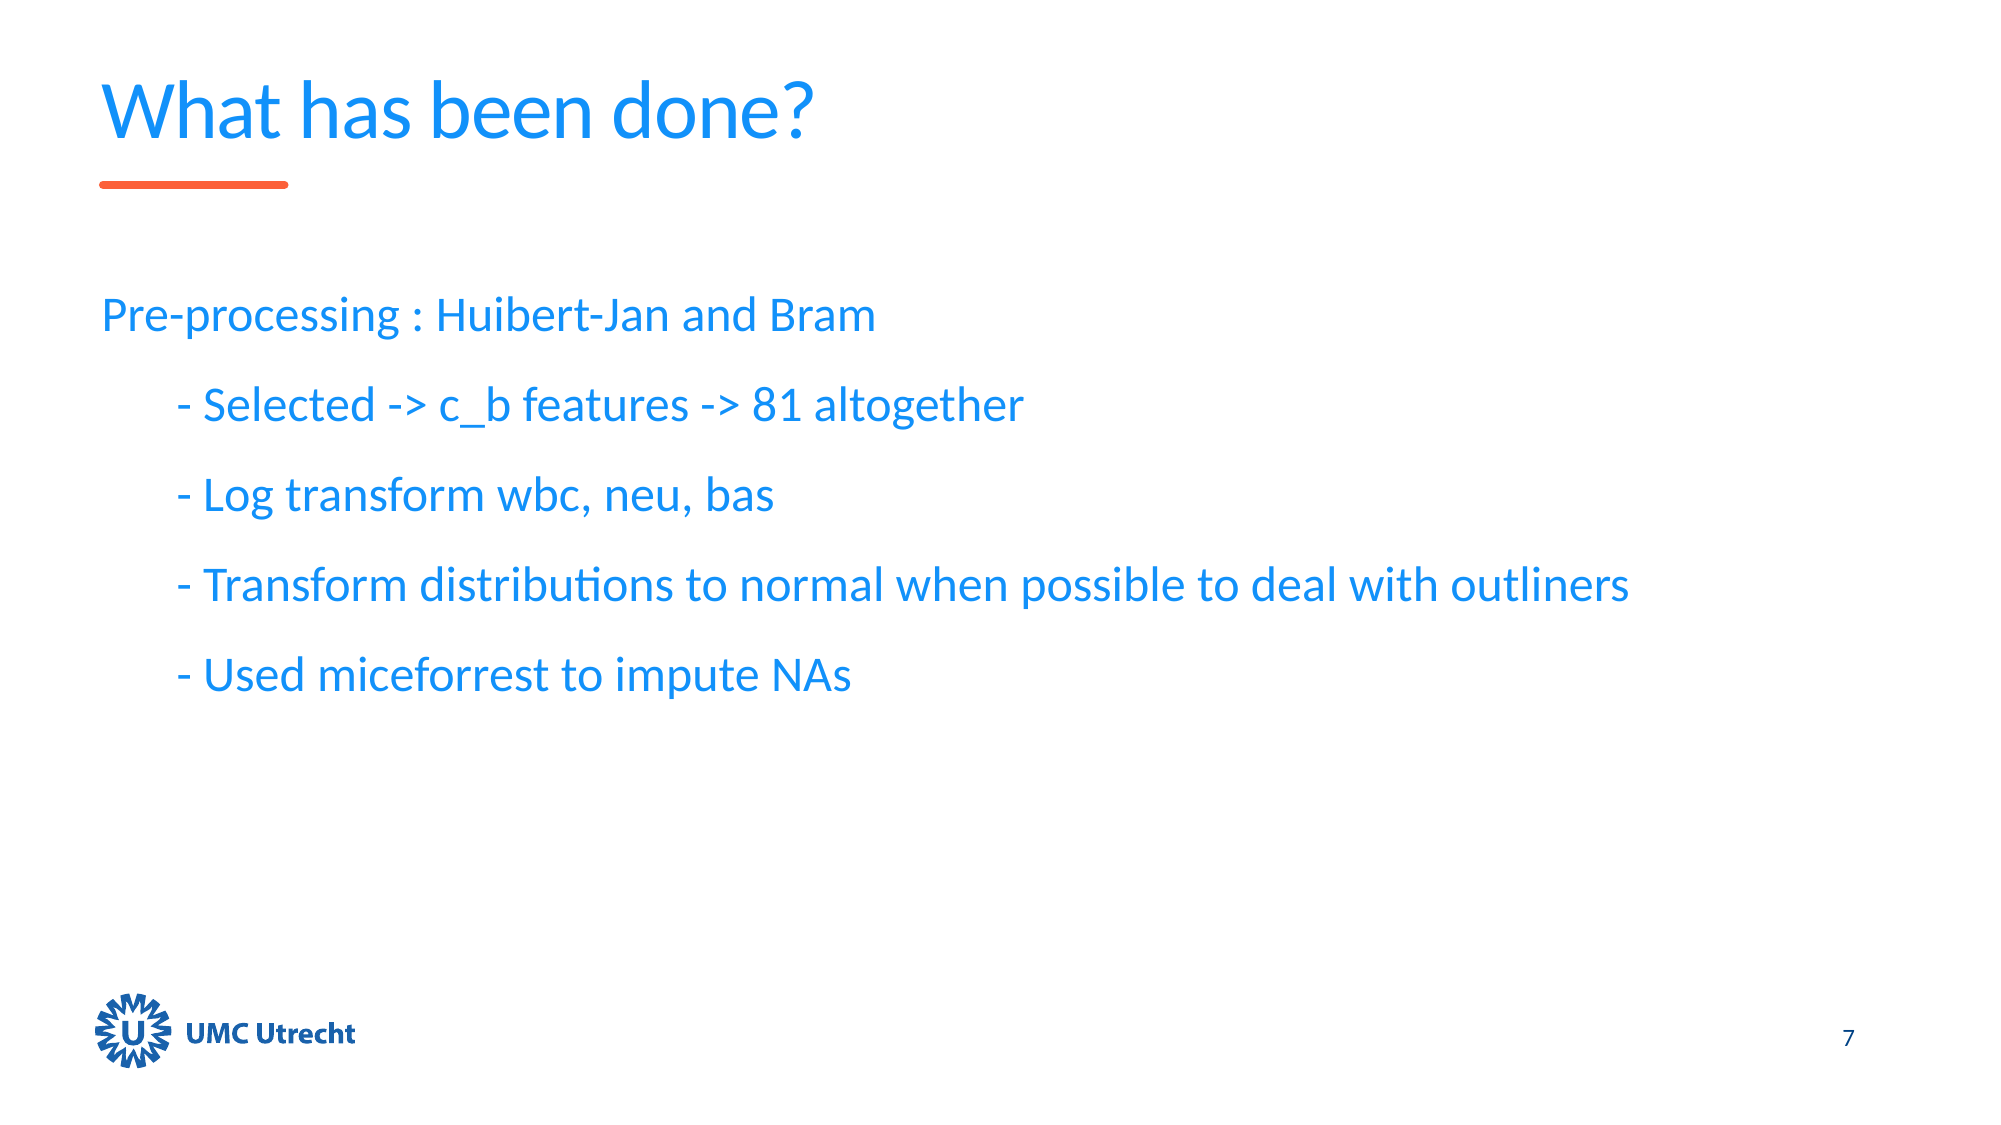

# What has been done?
Pre-processing : Huibert-Jan and Bram
	- Selected -> c_b features -> 81 altogether
	- Log transform wbc, neu, bas
	- Transform distributions to normal when possible to deal with outliners
	- Used miceforrest to impute NAs